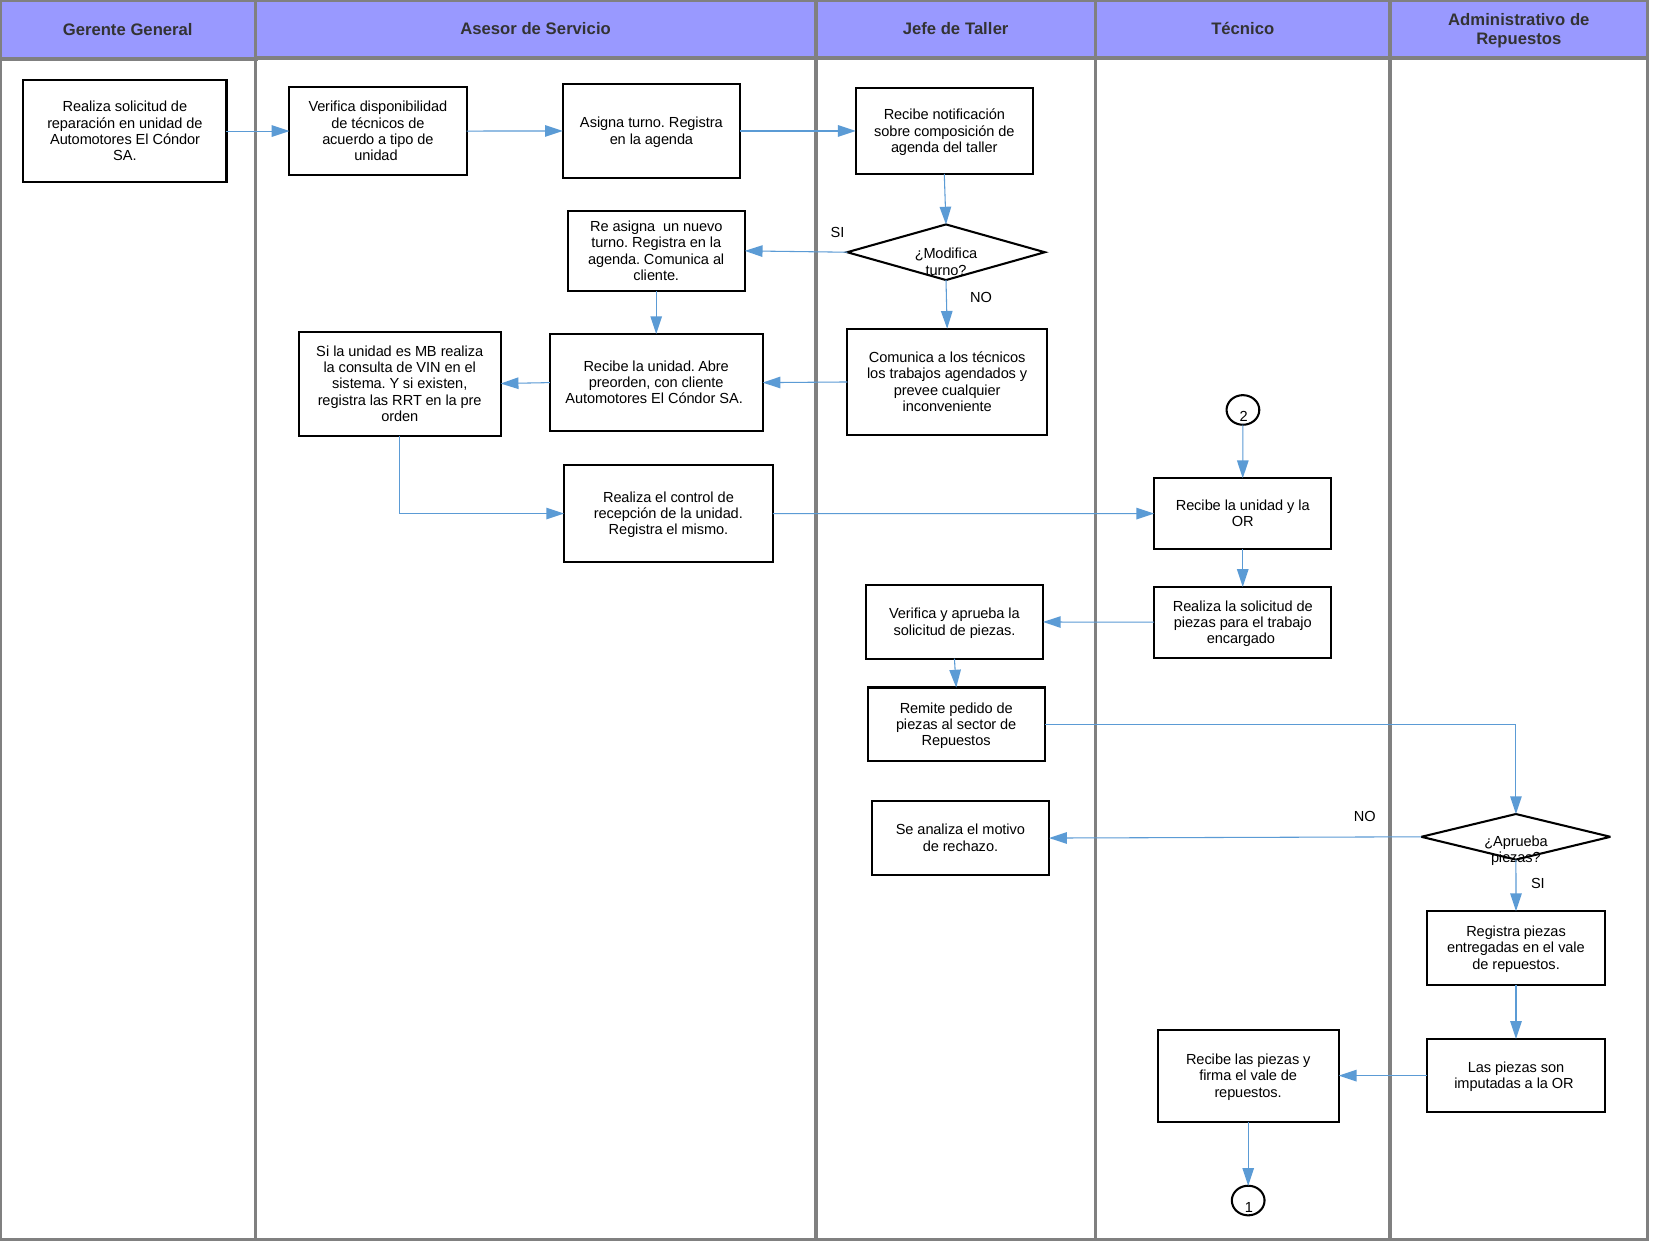

Gerente General
Asesor de Servicio
Jefe de Taller
Técnico
Administrativo de Repuestos
Realiza solicitud de reparación en unidad de Automotores El Cóndor SA.
Asigna turno. Registra en la agenda
Verifica disponibilidad de técnicos de acuerdo a tipo de unidad
Recibe notificación sobre composición de agenda del taller
Re asigna un nuevo turno. Registra en la agenda. Comunica al cliente.
SI
¿Modifica turno?
NO
Comunica a los técnicos los trabajos agendados y prevee cualquier inconveniente
Si la unidad es MB realiza la consulta de VIN en el sistema. Y si existen, registra las RRT en la pre orden
Recibe la unidad. Abre preorden, con cliente Automotores El Cóndor SA.
2
Realiza el control de recepción de la unidad. Registra el mismo.
Recibe la unidad y la OR
Verifica y aprueba la solicitud de piezas.
Realiza la solicitud de piezas para el trabajo encargado
Remite pedido de piezas al sector de Repuestos
Se analiza el motivo de rechazo.
NO
¿Aprueba piezas?
SI
Registra piezas entregadas en el vale de repuestos.
Recibe las piezas y firma el vale de repuestos.
Las piezas son imputadas a la OR
1